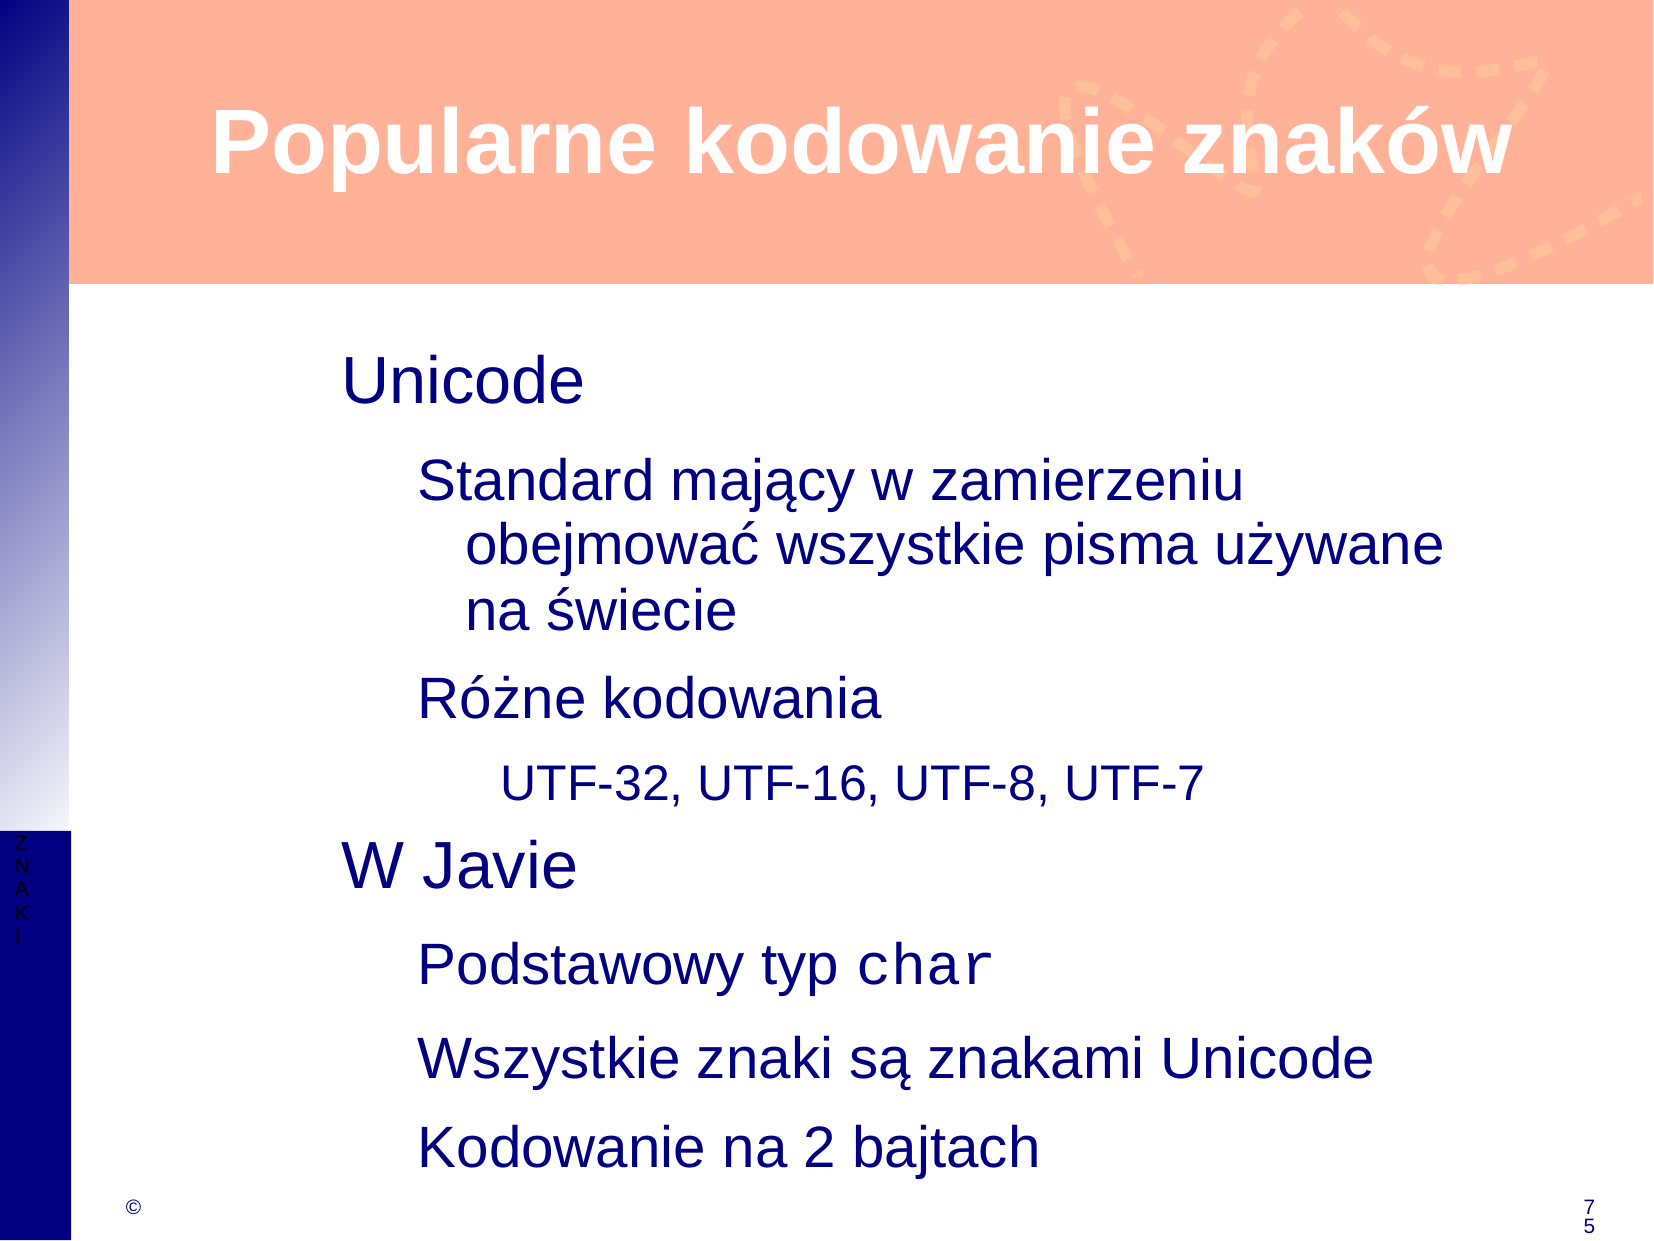

# Popularne kodowanie znaków
Unicode
Standard mający w zamierzeniu obejmować wszystkie pisma używane na świecie
Różne kodowania
UTF-32, UTF-16, UTF-8, UTF-7
W Javie
Podstawowy typ char
Wszystkie znaki są znakami Unicode
Kodowanie na 2 bajtach
Z
N
A
K
I